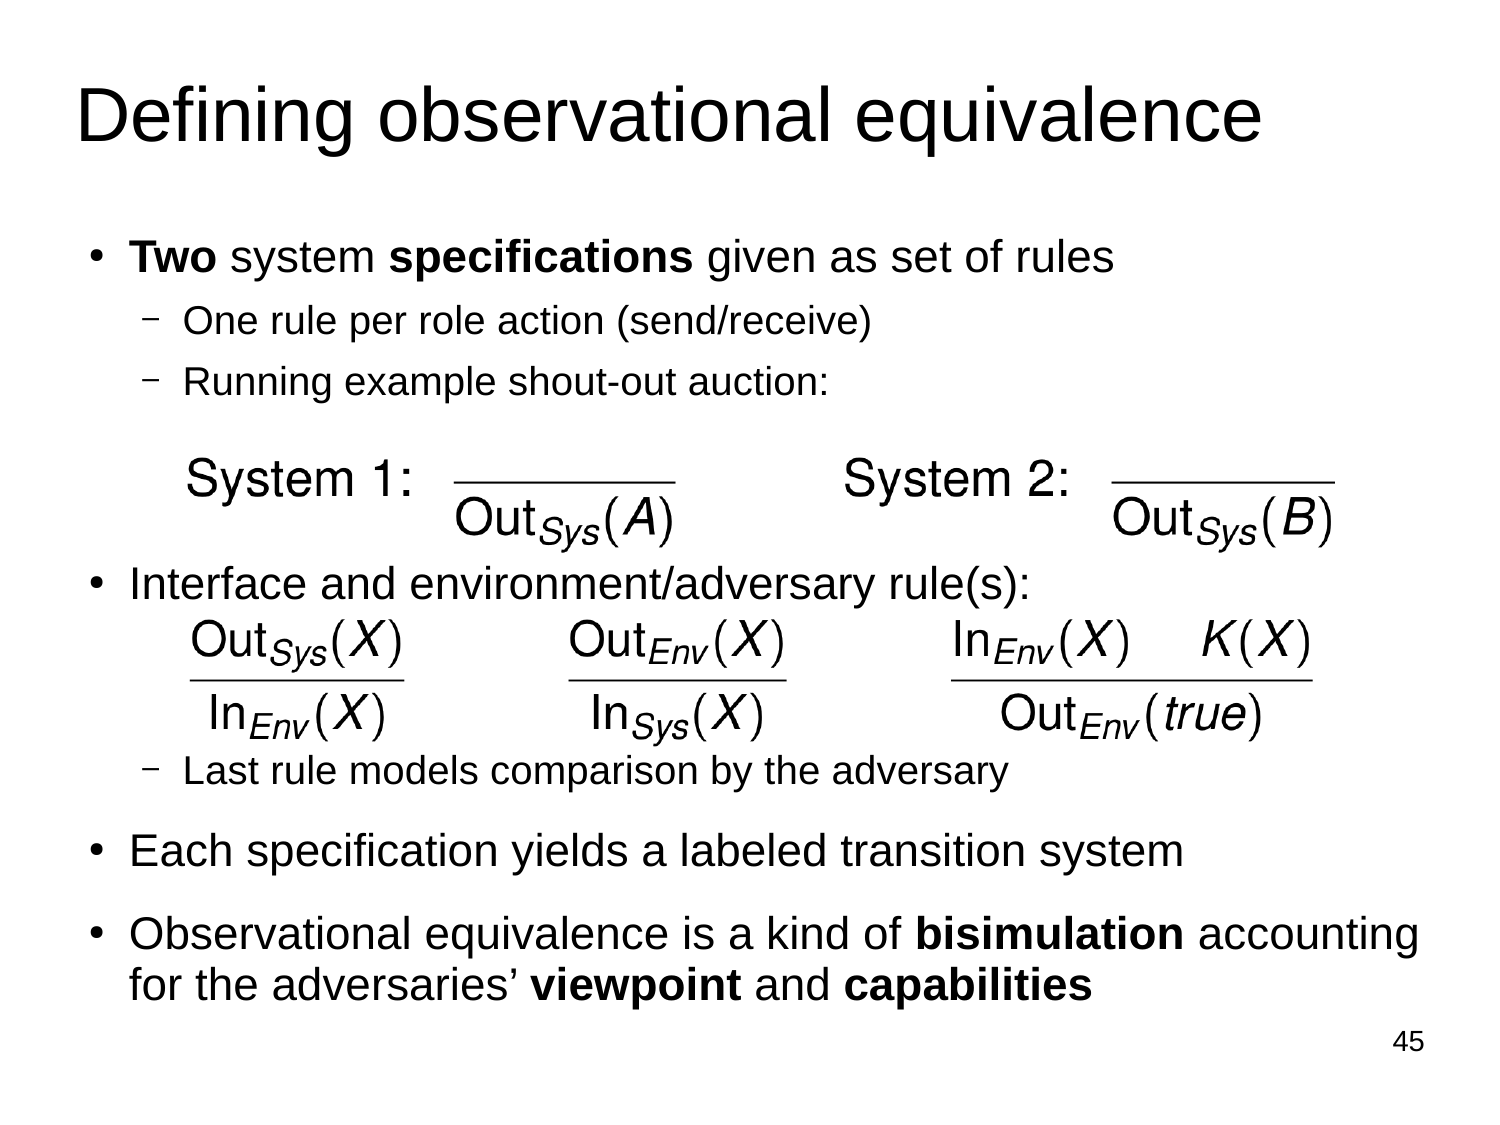

# Defining observational equivalence
Two system specifications given as set of rules
One rule per role action (send/receive)
Running example shout-out auction:
Interface and environment/adversary rule(s):
Last rule models comparison by the adversary
Each specification yields a labeled transition system
Observational equivalence is a kind of bisimulation accounting for the adversaries’ viewpoint and capabilities
45